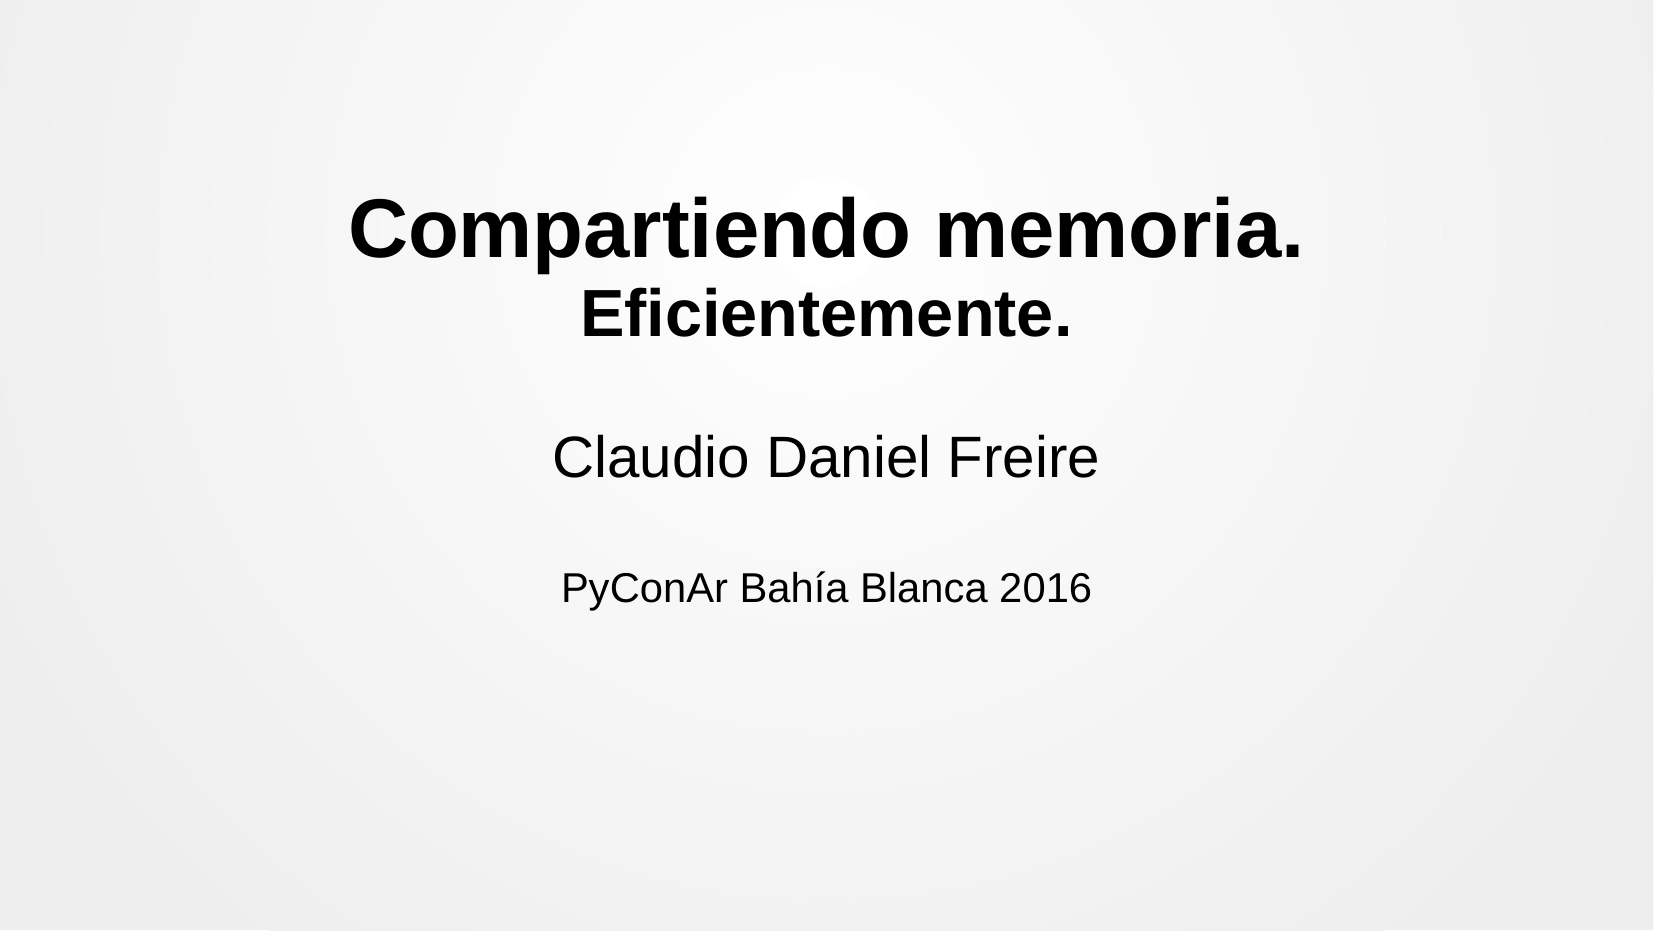

# Compartiendo memoria.
Eficientemente.
Claudio Daniel Freire
PyConAr Bahía Blanca 2016